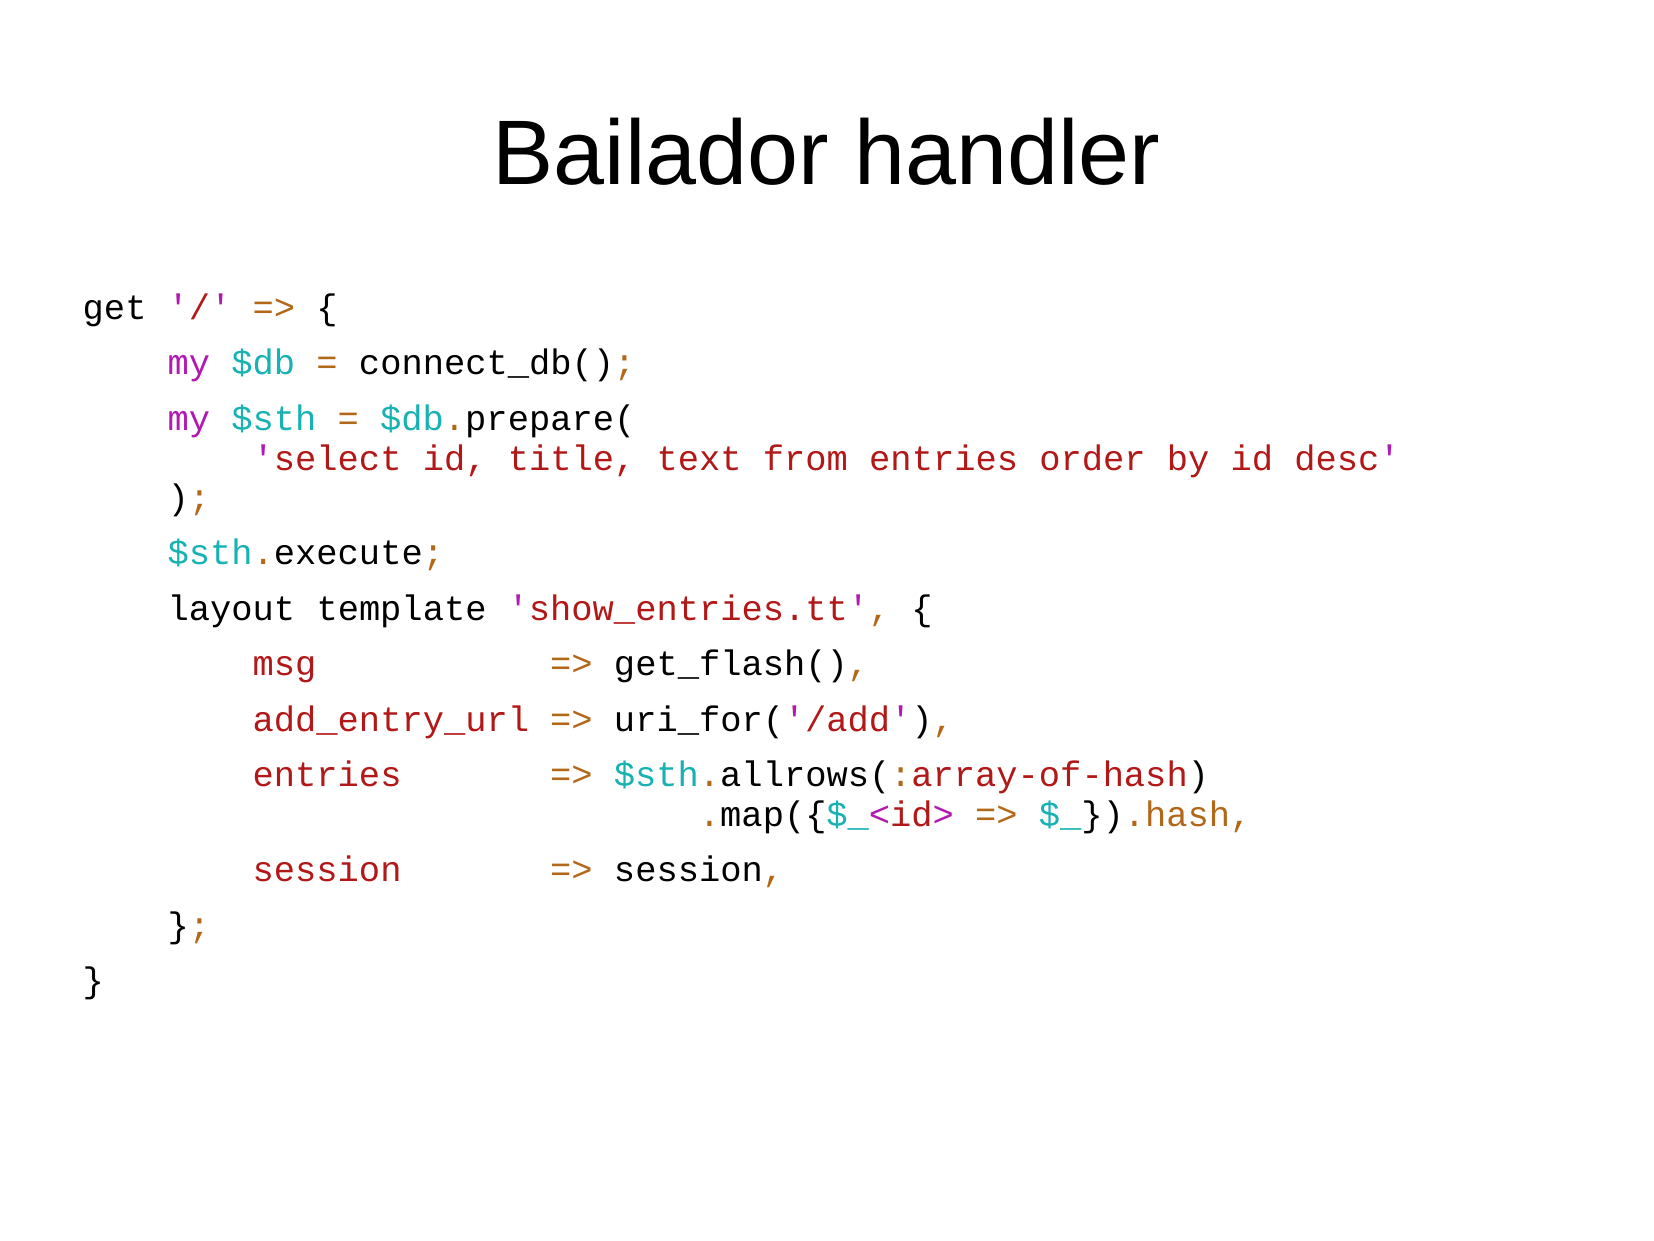

# Bailador handler
get '/' => {
 my $db = connect_db();
 my $sth = $db.prepare(
 'select id, title, text from entries order by id desc'
 );
 $sth.execute;
 layout template 'show_entries.tt', {
 msg => get_flash(),
 add_entry_url => uri_for('/add'),
 entries => $sth.allrows(:array-of-hash)
 .map({$_<id> => $_}).hash,
 session => session,
 };
}